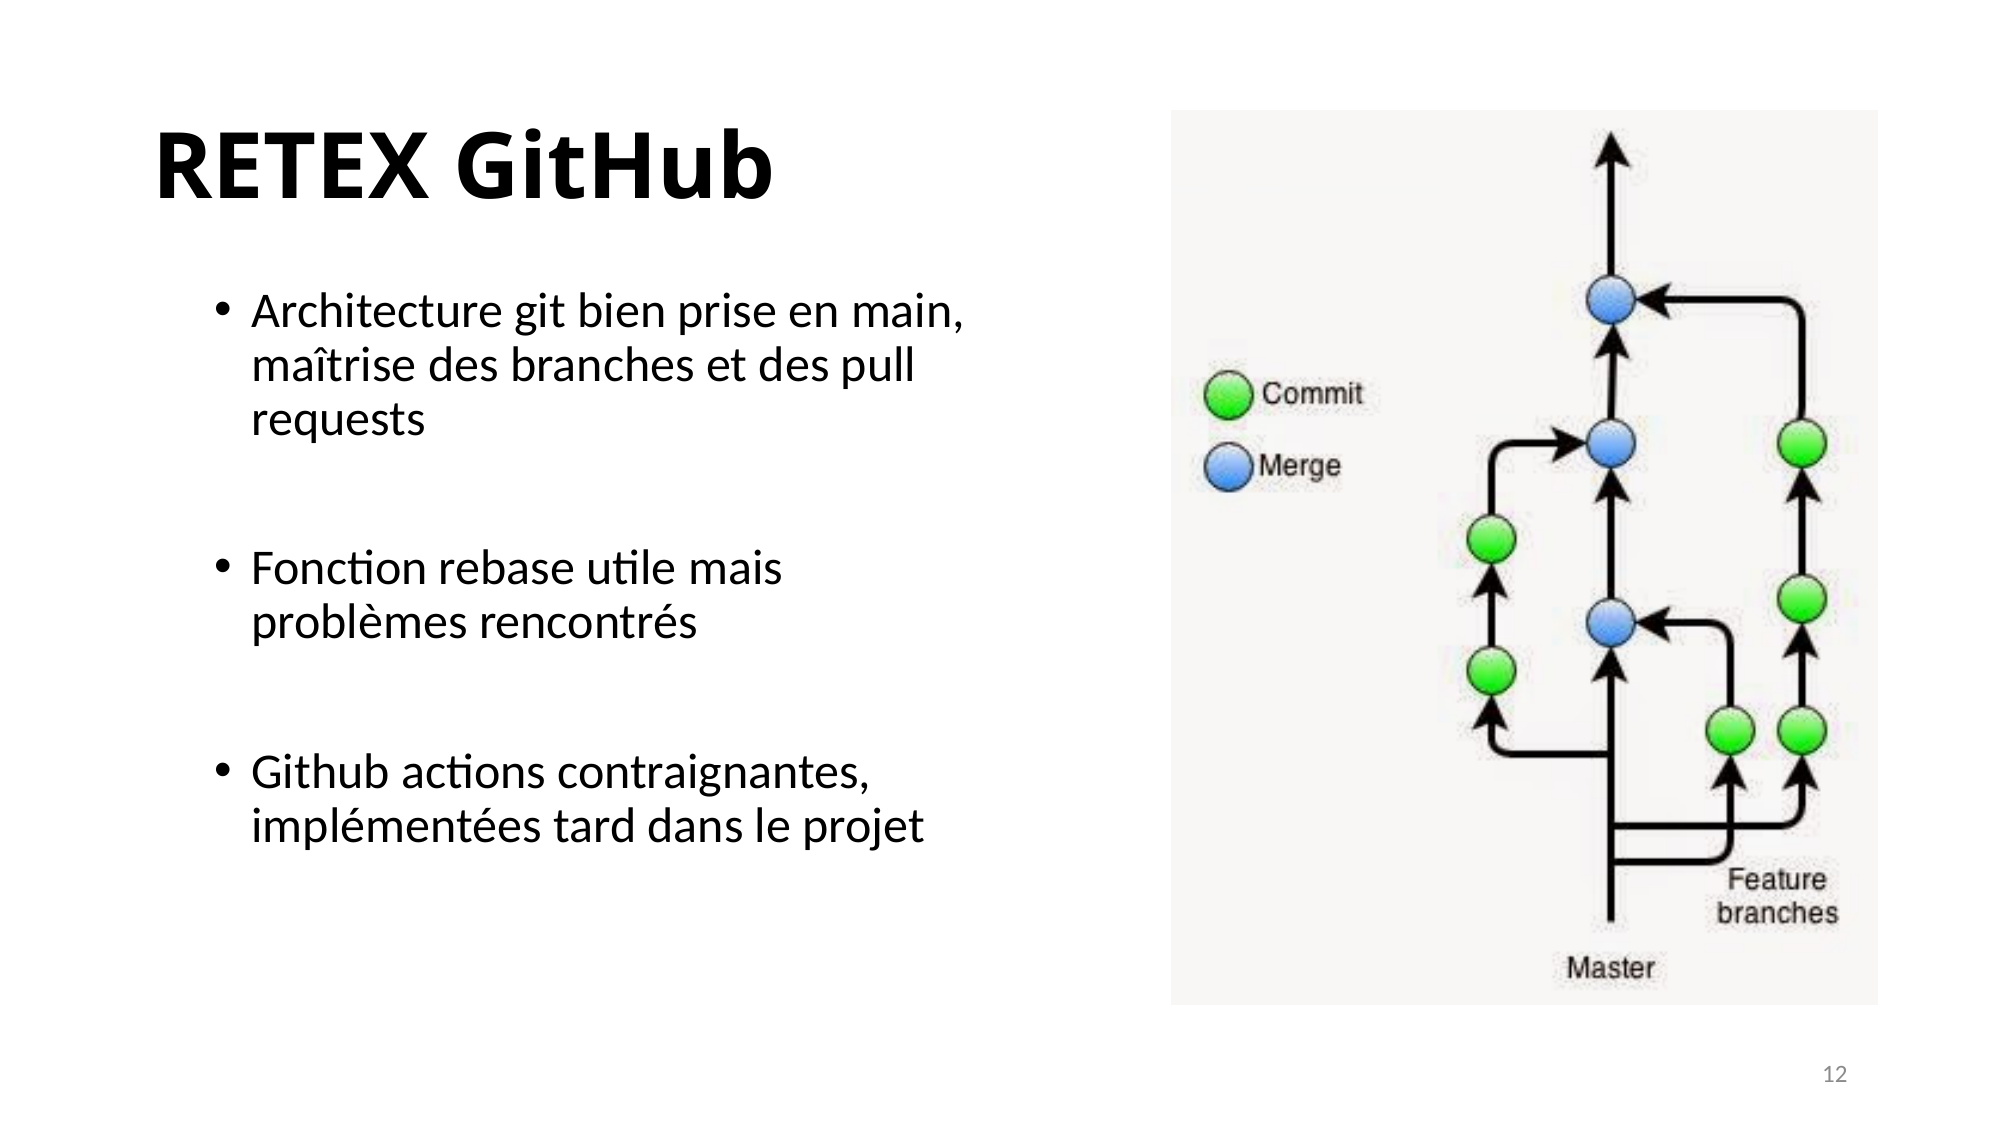

RETEX GitHub
Architecture git bien prise en main, maîtrise des branches et des pull requests
Fonction rebase utile mais problèmes rencontrés
Github actions contraignantes, implémentées tard dans le projet